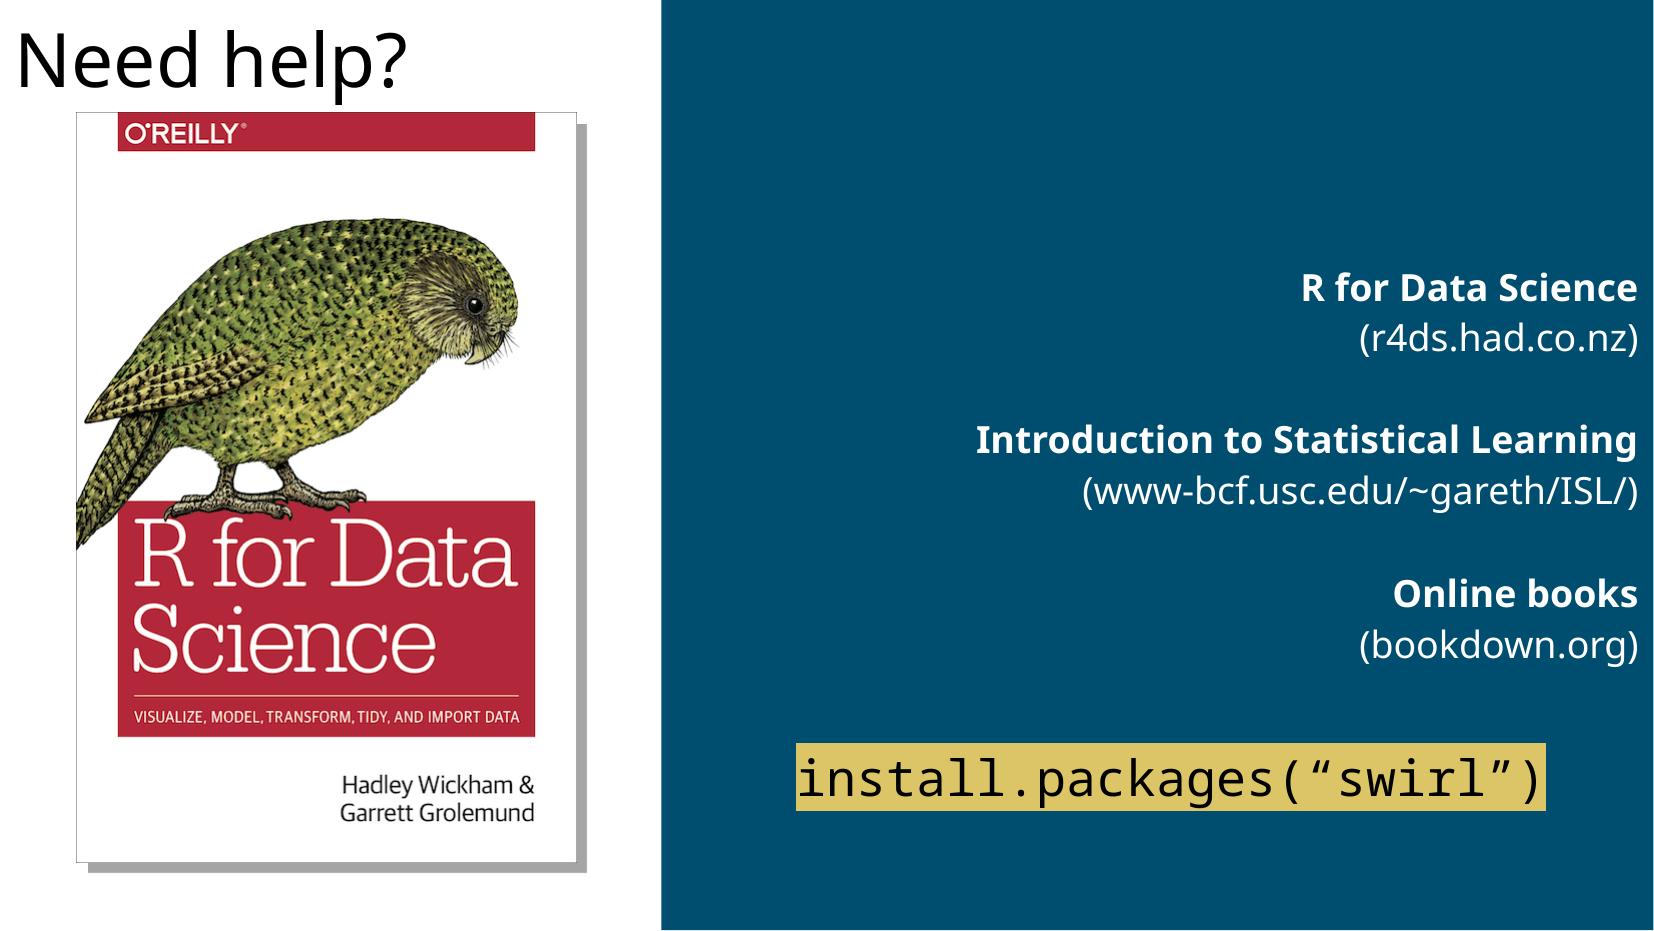

Need help?
R for Data Science
(r4ds.had.co.nz)
Introduction to Statistical Learning
(www-bcf.usc.edu/~gareth/ISL/)
Online books
(bookdown.org)
install.packages(“swirl”)